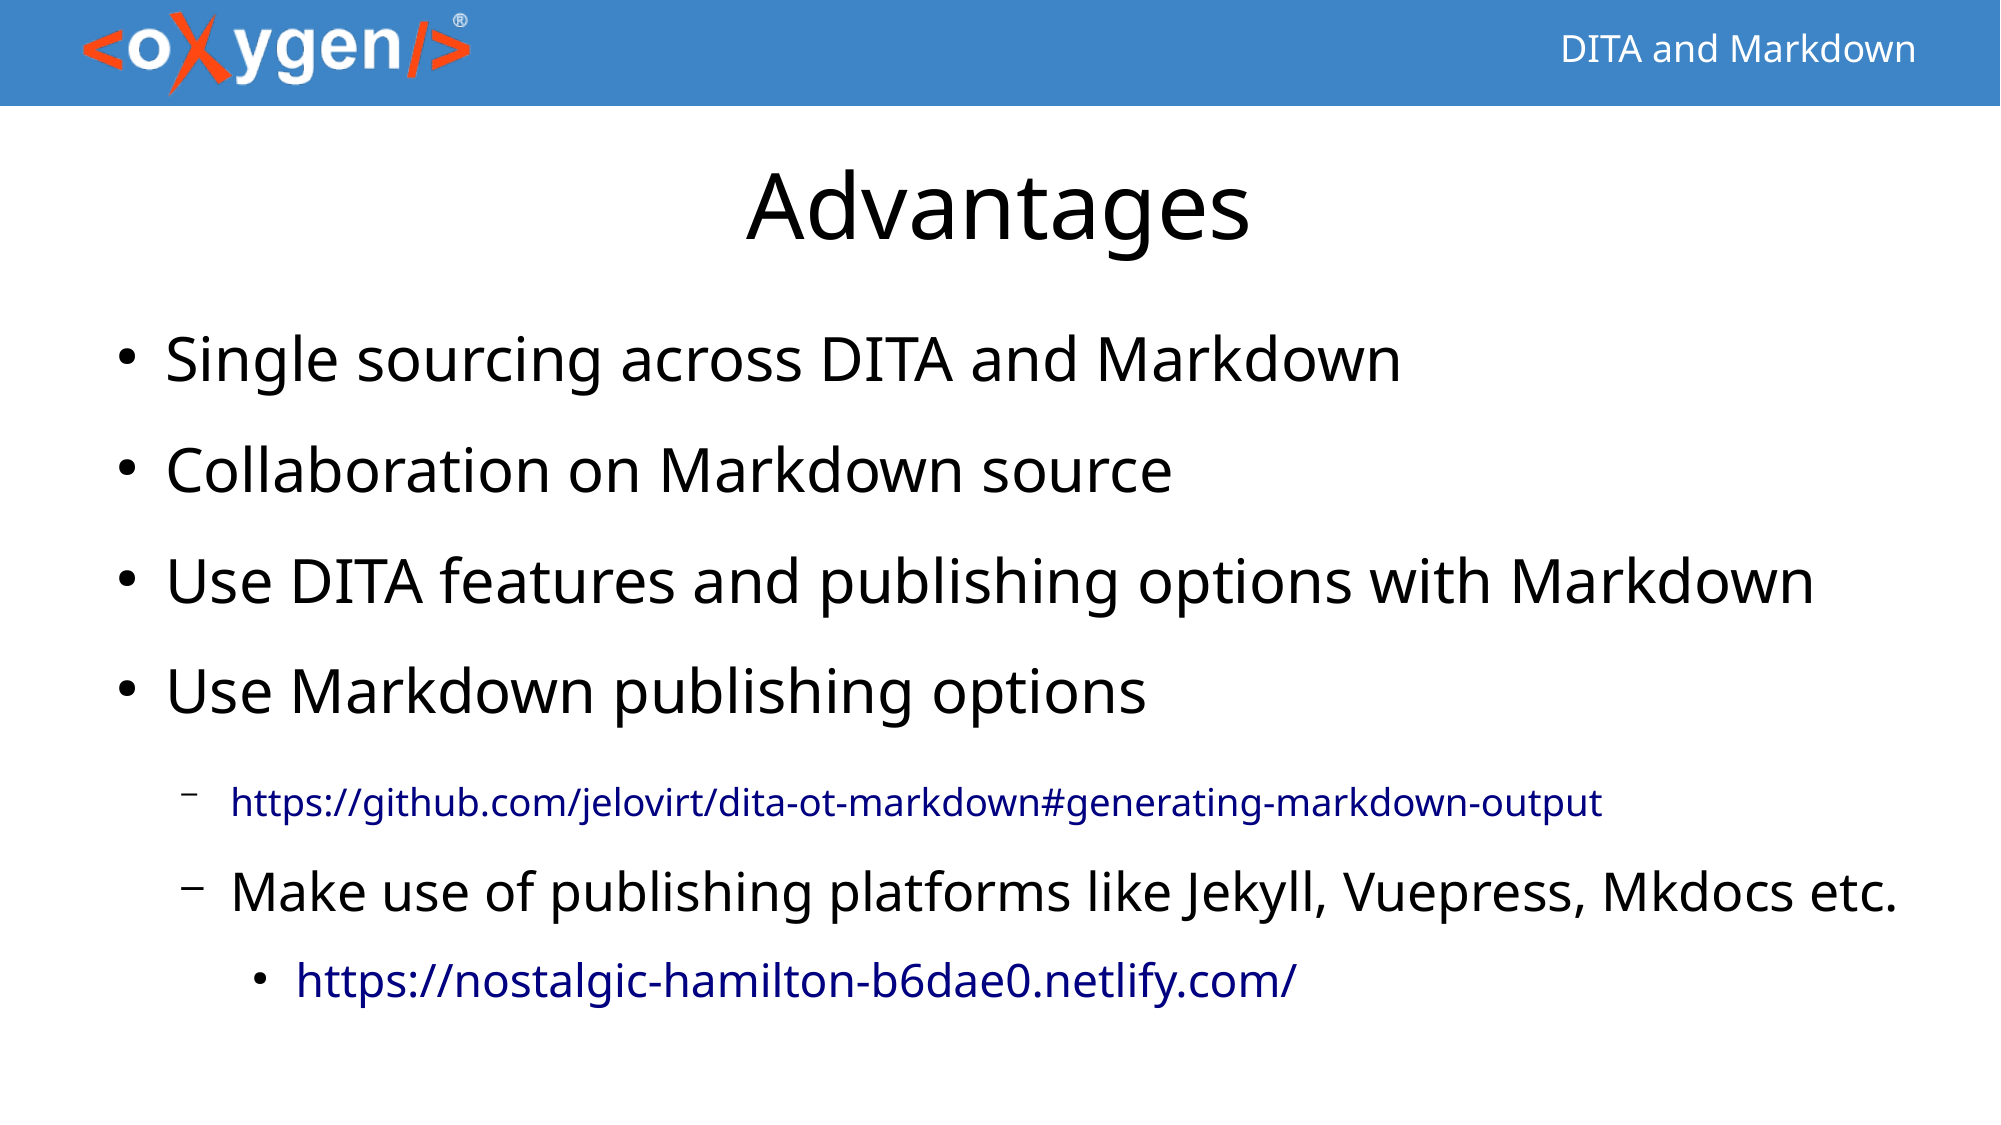

# Advantages
Single sourcing across DITA and Markdown
Collaboration on Markdown source
Use DITA features and publishing options with Markdown
Use Markdown publishing options
https://github.com/jelovirt/dita-ot-markdown#generating-markdown-output
Make use of publishing platforms like Jekyll, Vuepress, Mkdocs etc.
https://nostalgic-hamilton-b6dae0.netlify.com/